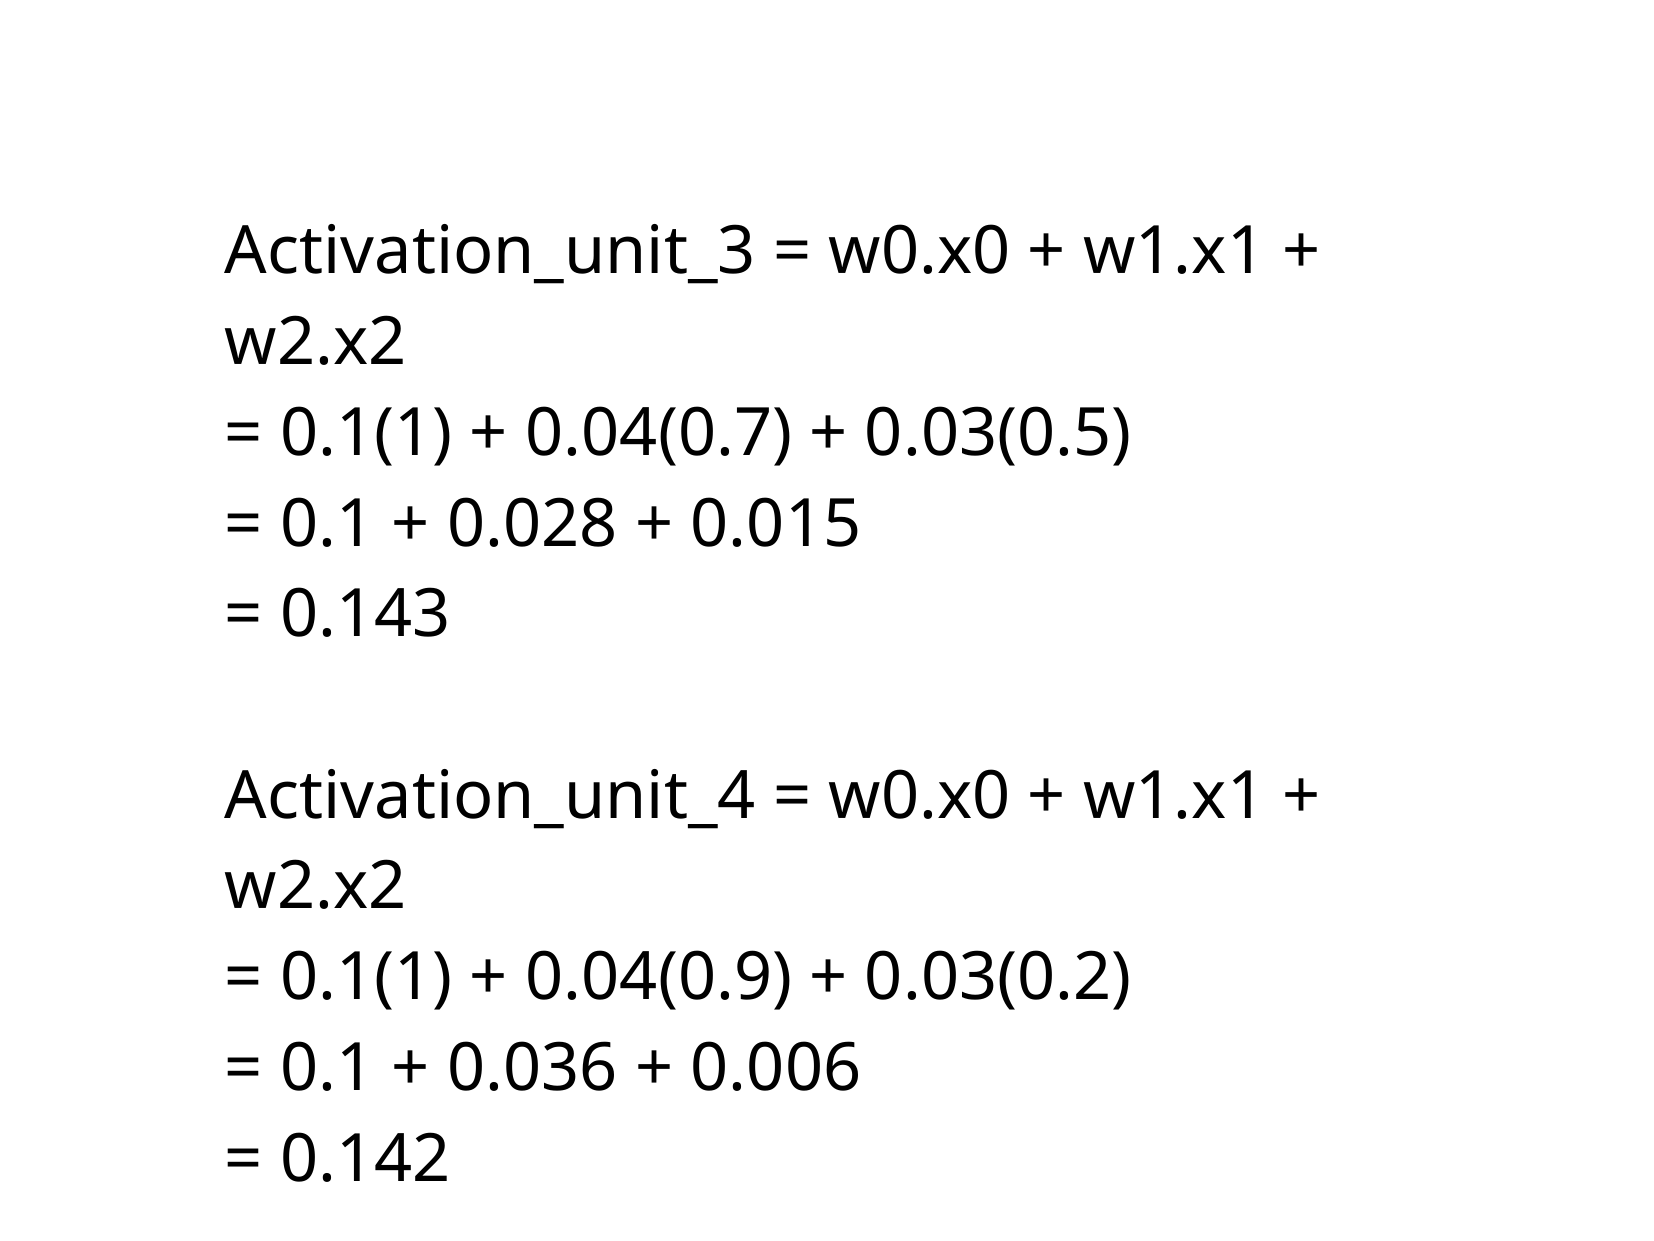

#
Activation_unit_3 = w0.x0 + w1.x1 + w2.x2
= 0.1(1) + 0.04(0.7) + 0.03(0.5)
= 0.1 + 0.028 + 0.015
= 0.143
Activation_unit_4 = w0.x0 + w1.x1 + w2.x2
= 0.1(1) + 0.04(0.9) + 0.03(0.2)
= 0.1 + 0.036 + 0.006
= 0.142
w0 = w0 + learning_rate * (actual-predict) * x0
w0 = 0.1 + 0.1 * -1 * 1 = 0.0
w1 = 0.04 + 0.1 * -1 * 0.9 = -0.05
w2 = 0.03 + 0.1 * -1 * 0.2 = 0.01